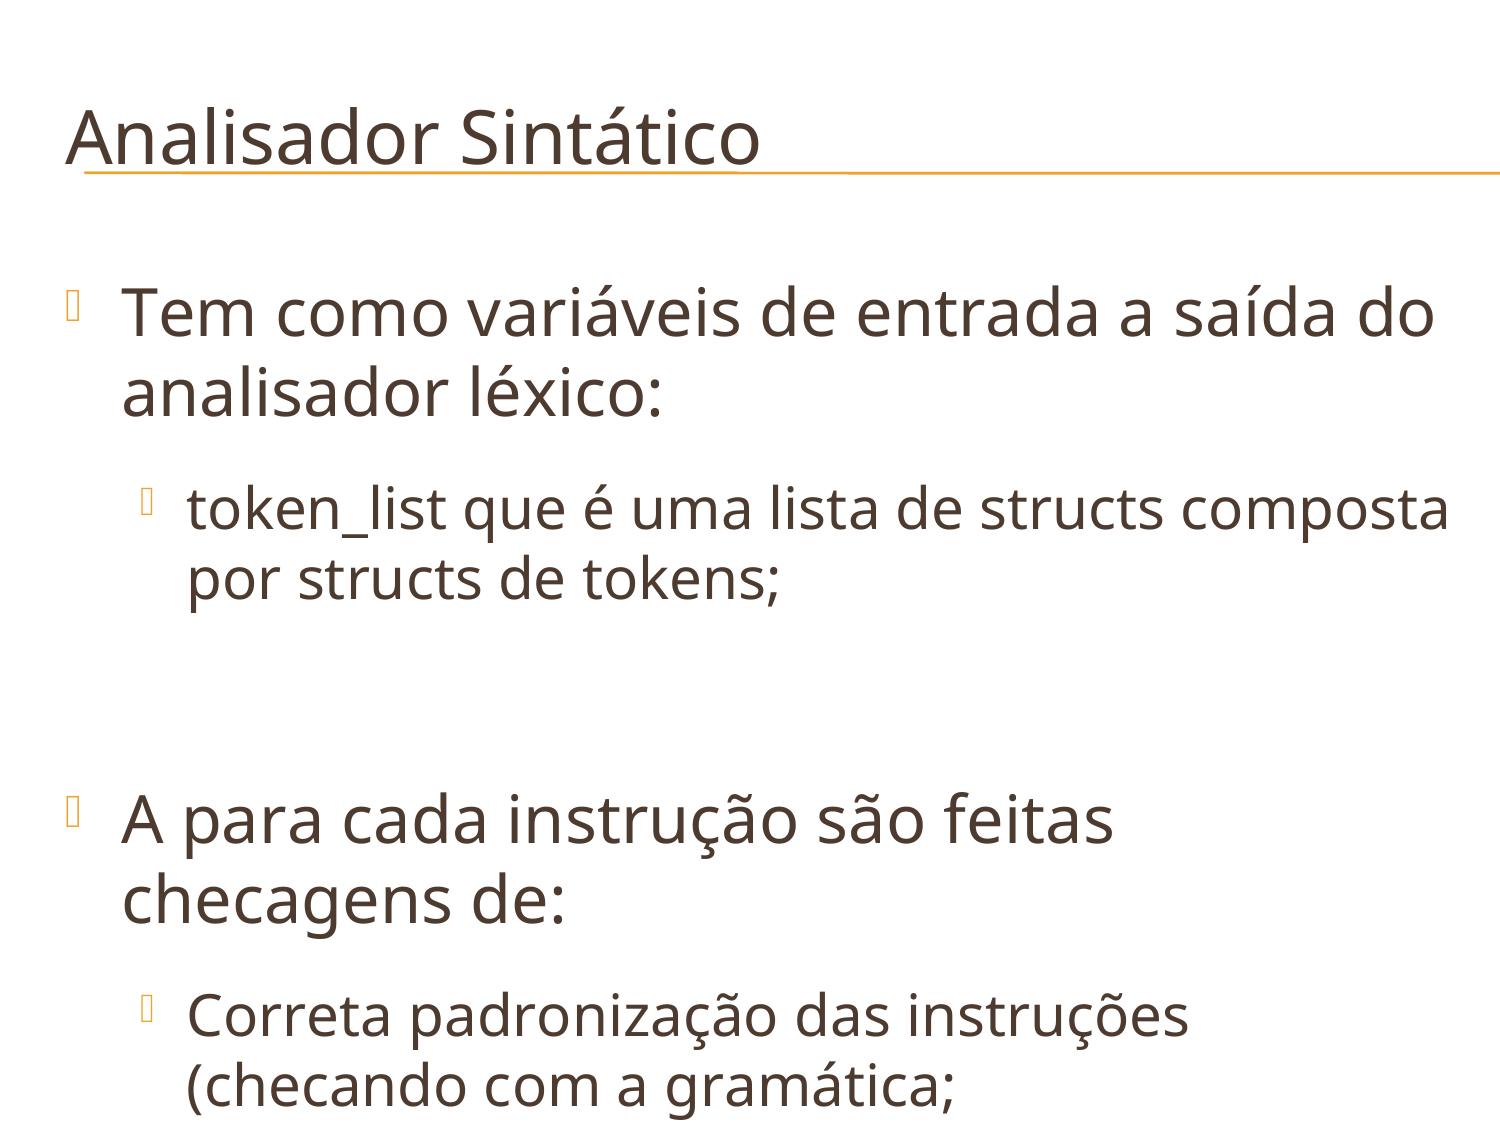

# Analisador Sintático
Tem como variáveis de entrada a saída do analisador léxico:
token_list que é uma lista de structs composta por structs de tokens;
A para cada instrução são feitas checagens de:
Correta padronização das instruções (checando com a gramática;
Tipos dos argumentos